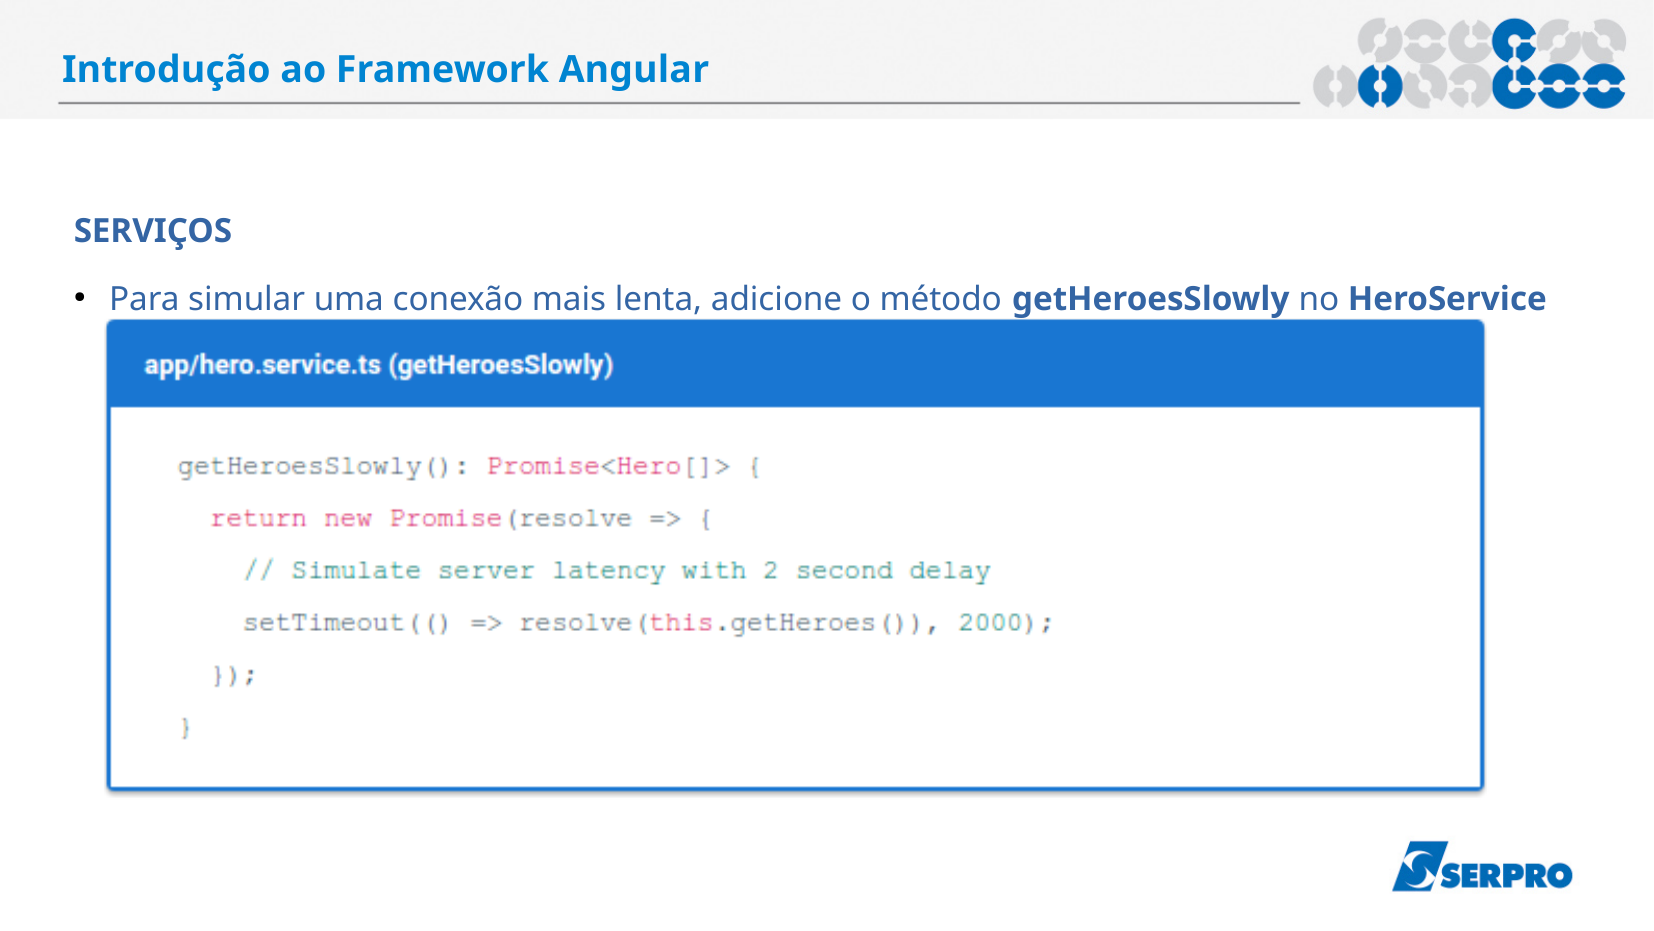

Introdução ao Framework Angular
SERVIÇOS
Para simular uma conexão mais lenta, adicione o método getHeroesSlowly no HeroService